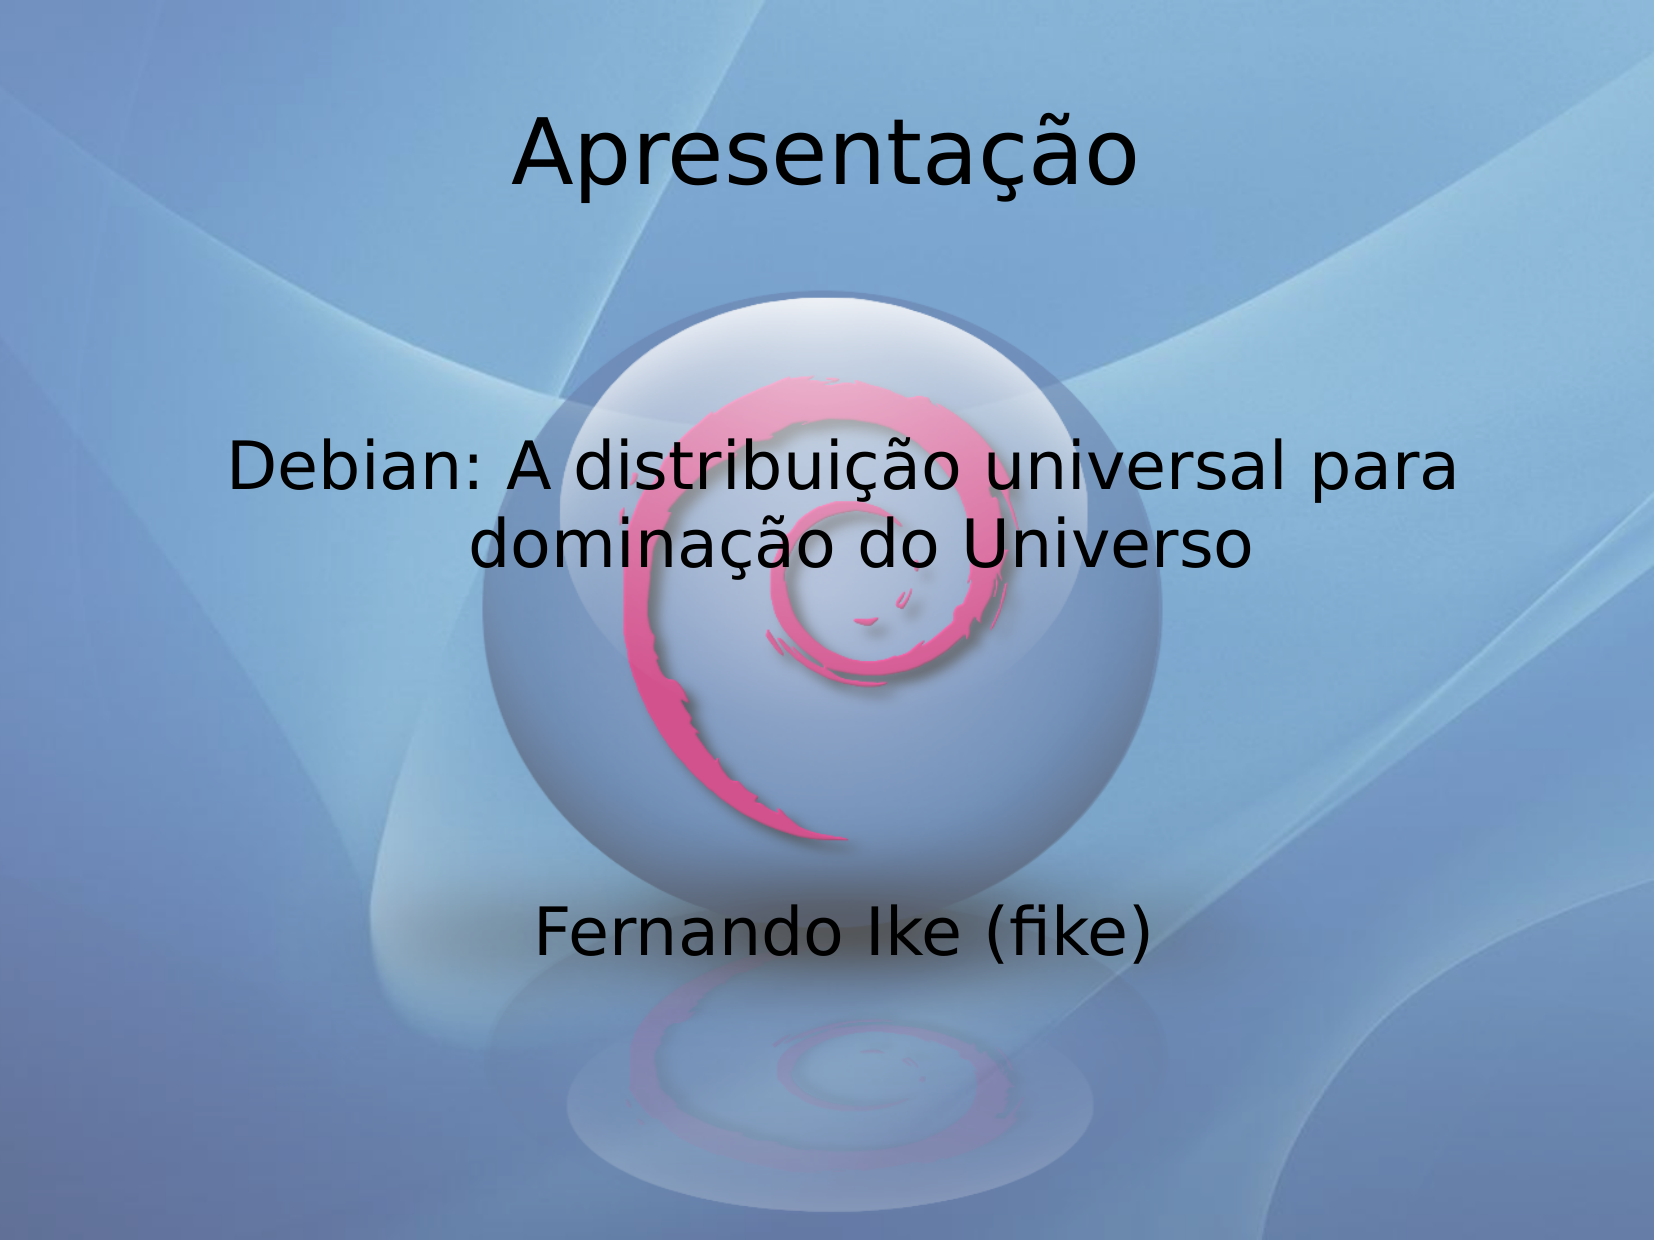

# Apresentação
Debian: A distribuição universal para dominação do Universo
Fernando Ike (fike)